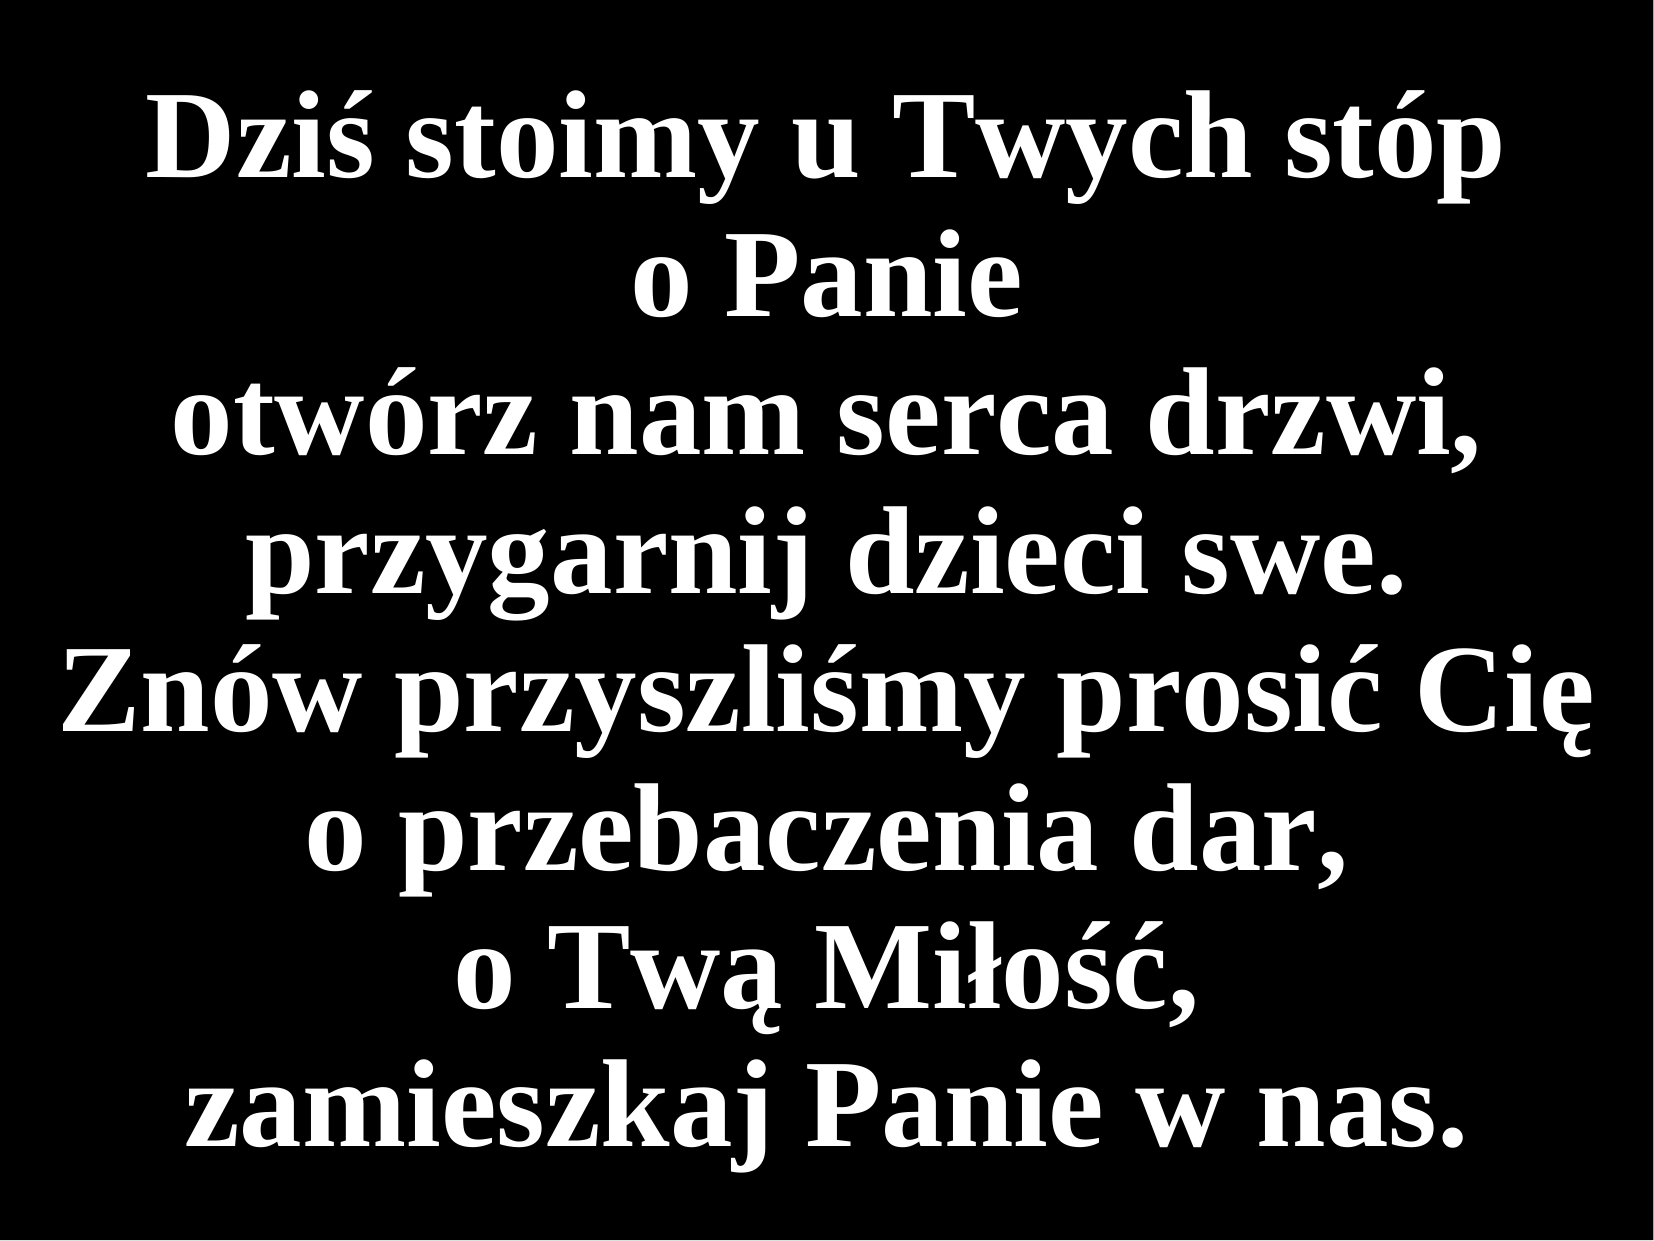

# Dziś stoimy u Twych stóp o Panie otwórz nam serca drzwi, przygarnij dzieci swe. Znów przyszliśmy prosić Cię o przebaczenia dar, o Twą Miłość, zamieszkaj Panie w nas.